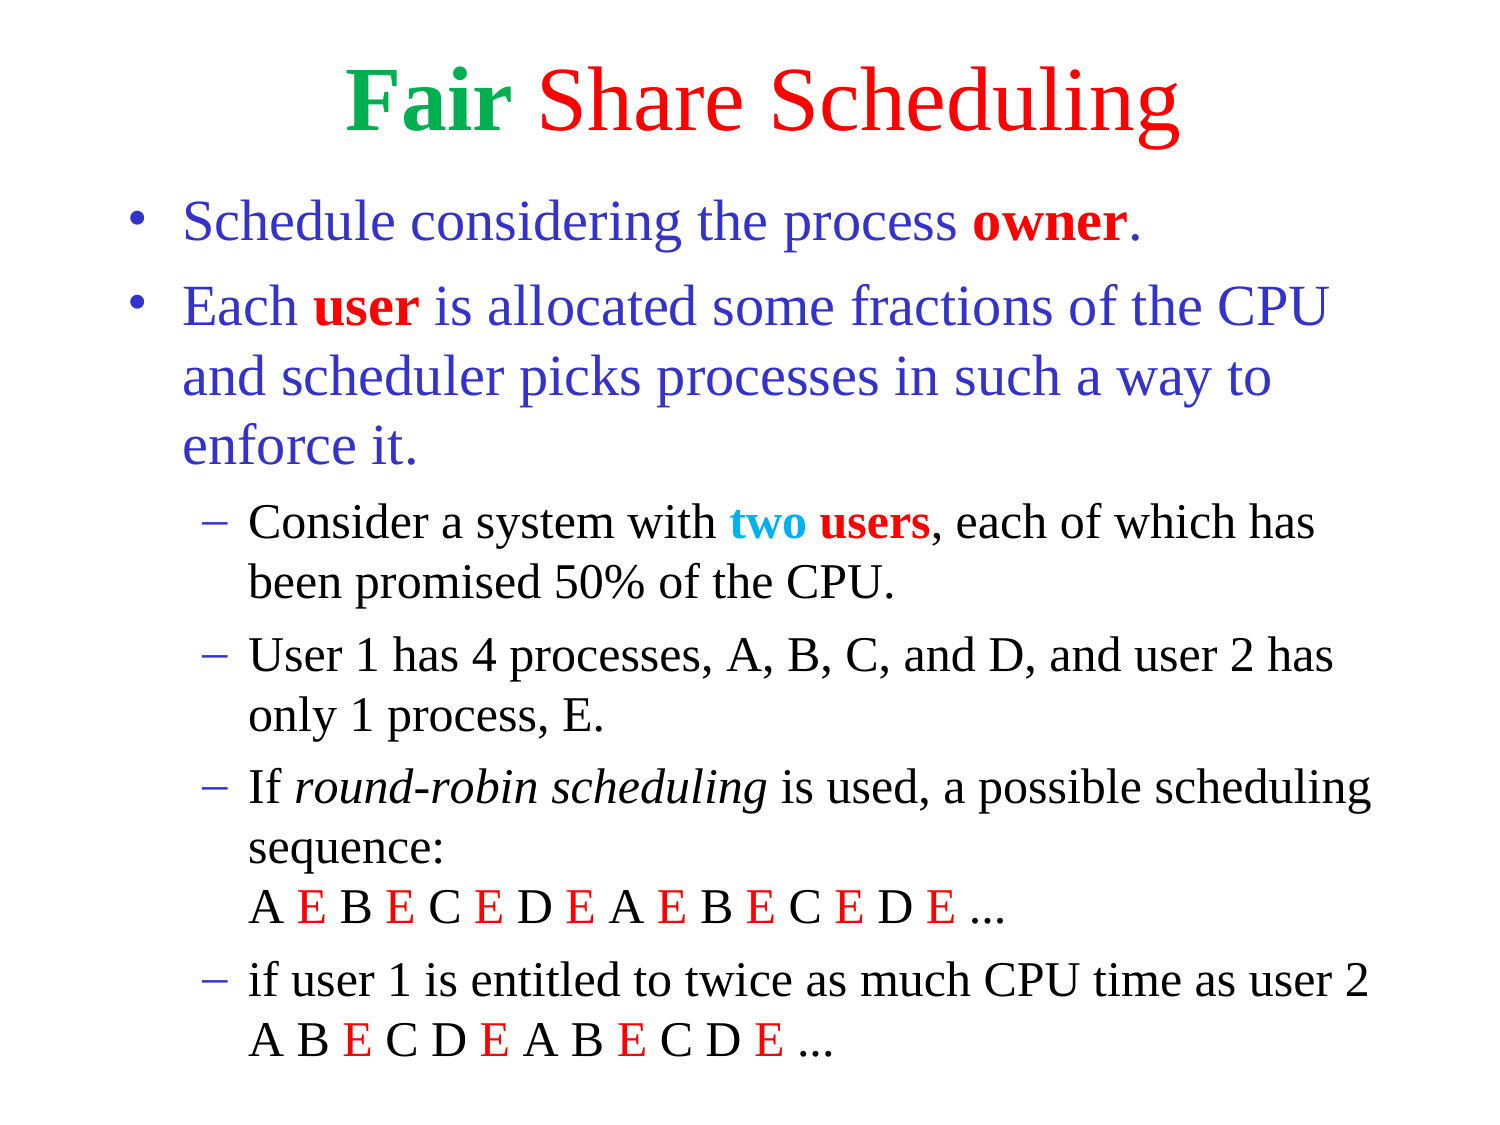

Fair Share Scheduling
Schedule considering the process owner.
Each user is allocated some fractions of the CPU and scheduler picks processes in such a way to enforce it.
Consider a system with two users, each of which has been promised 50% of the CPU.
User 1 has 4 processes, A, B, C, and D, and user 2 has only 1 process, E.
If round-robin scheduling is used, a possible scheduling sequence:
A E B E C E D E A E B E C E D E ...
if user 1 is entitled to twice as much CPU time as user 2
A B E C D E A B E C D E ...